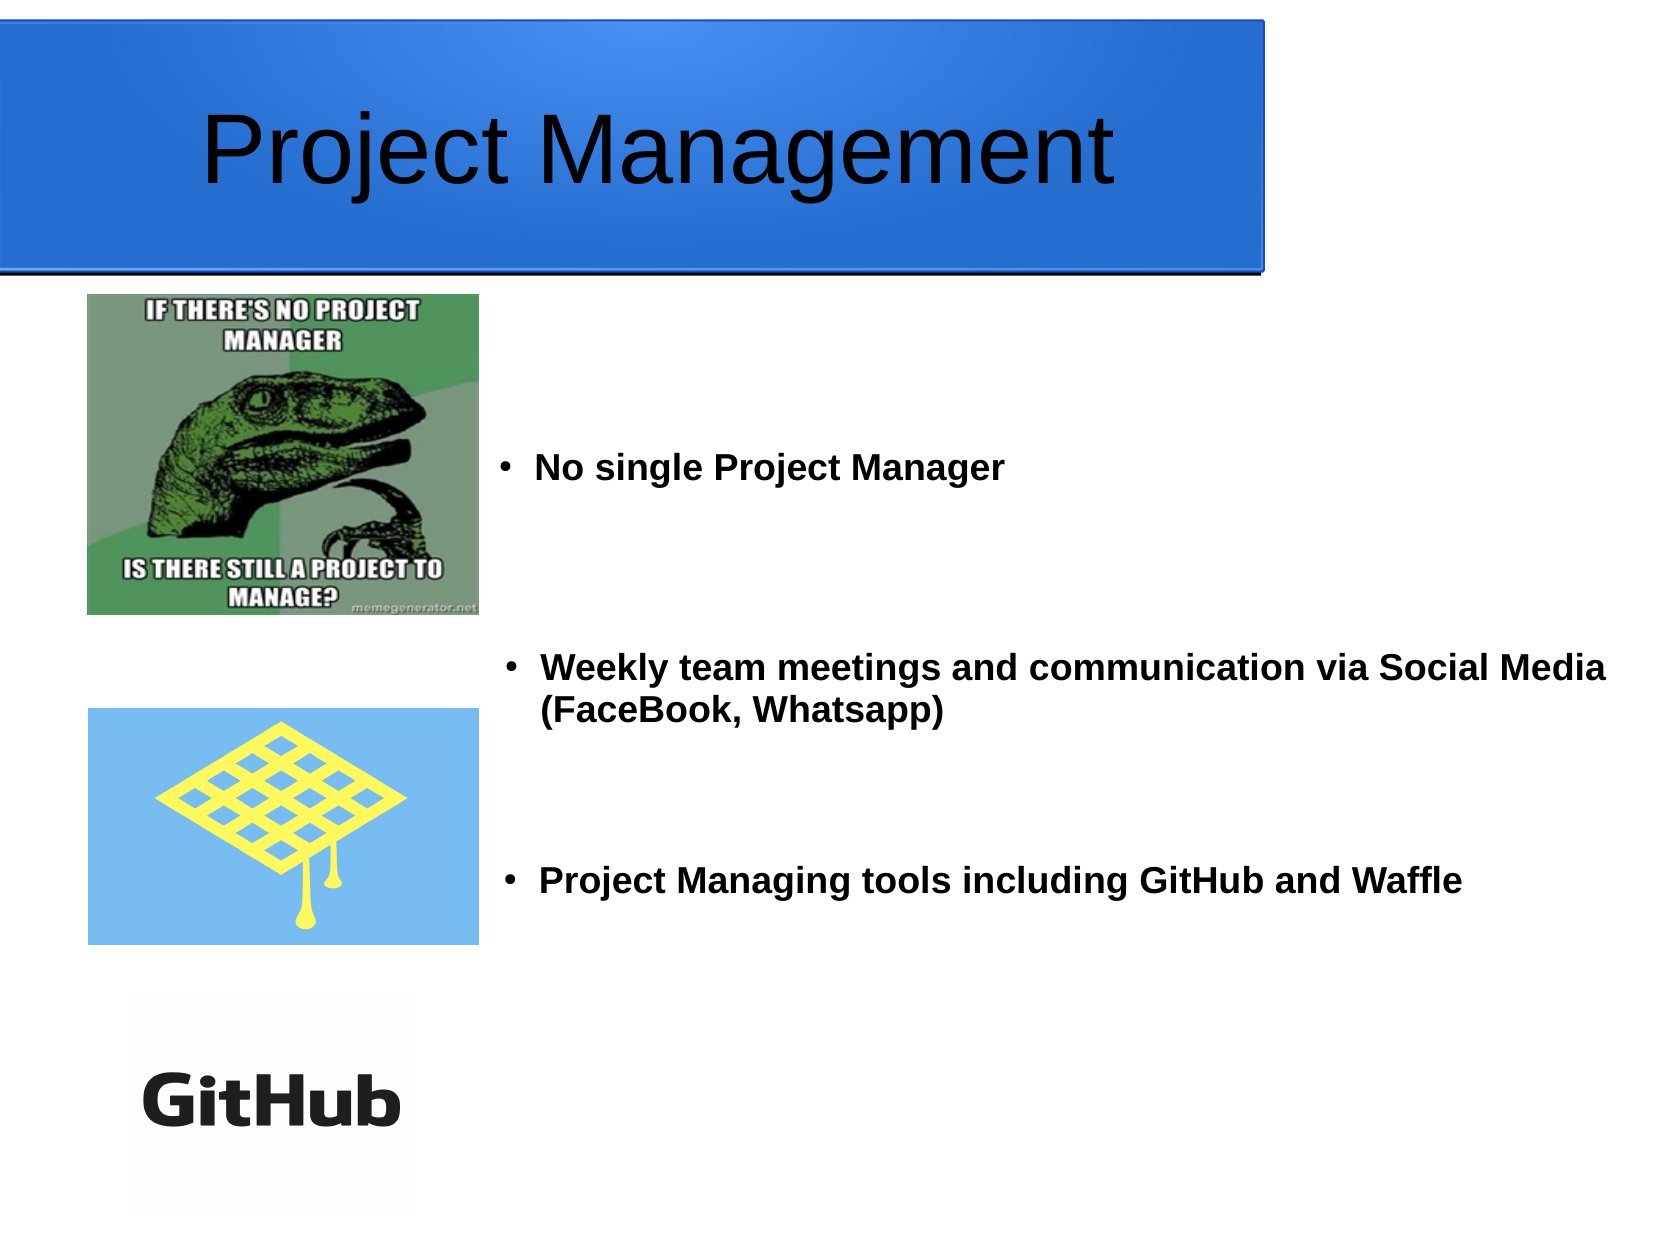

# Project Management
No single Project Manager
Weekly team meetings and communication via Social Media
(FaceBook, Whatsapp)
Project Managing tools including GitHub and Waffle